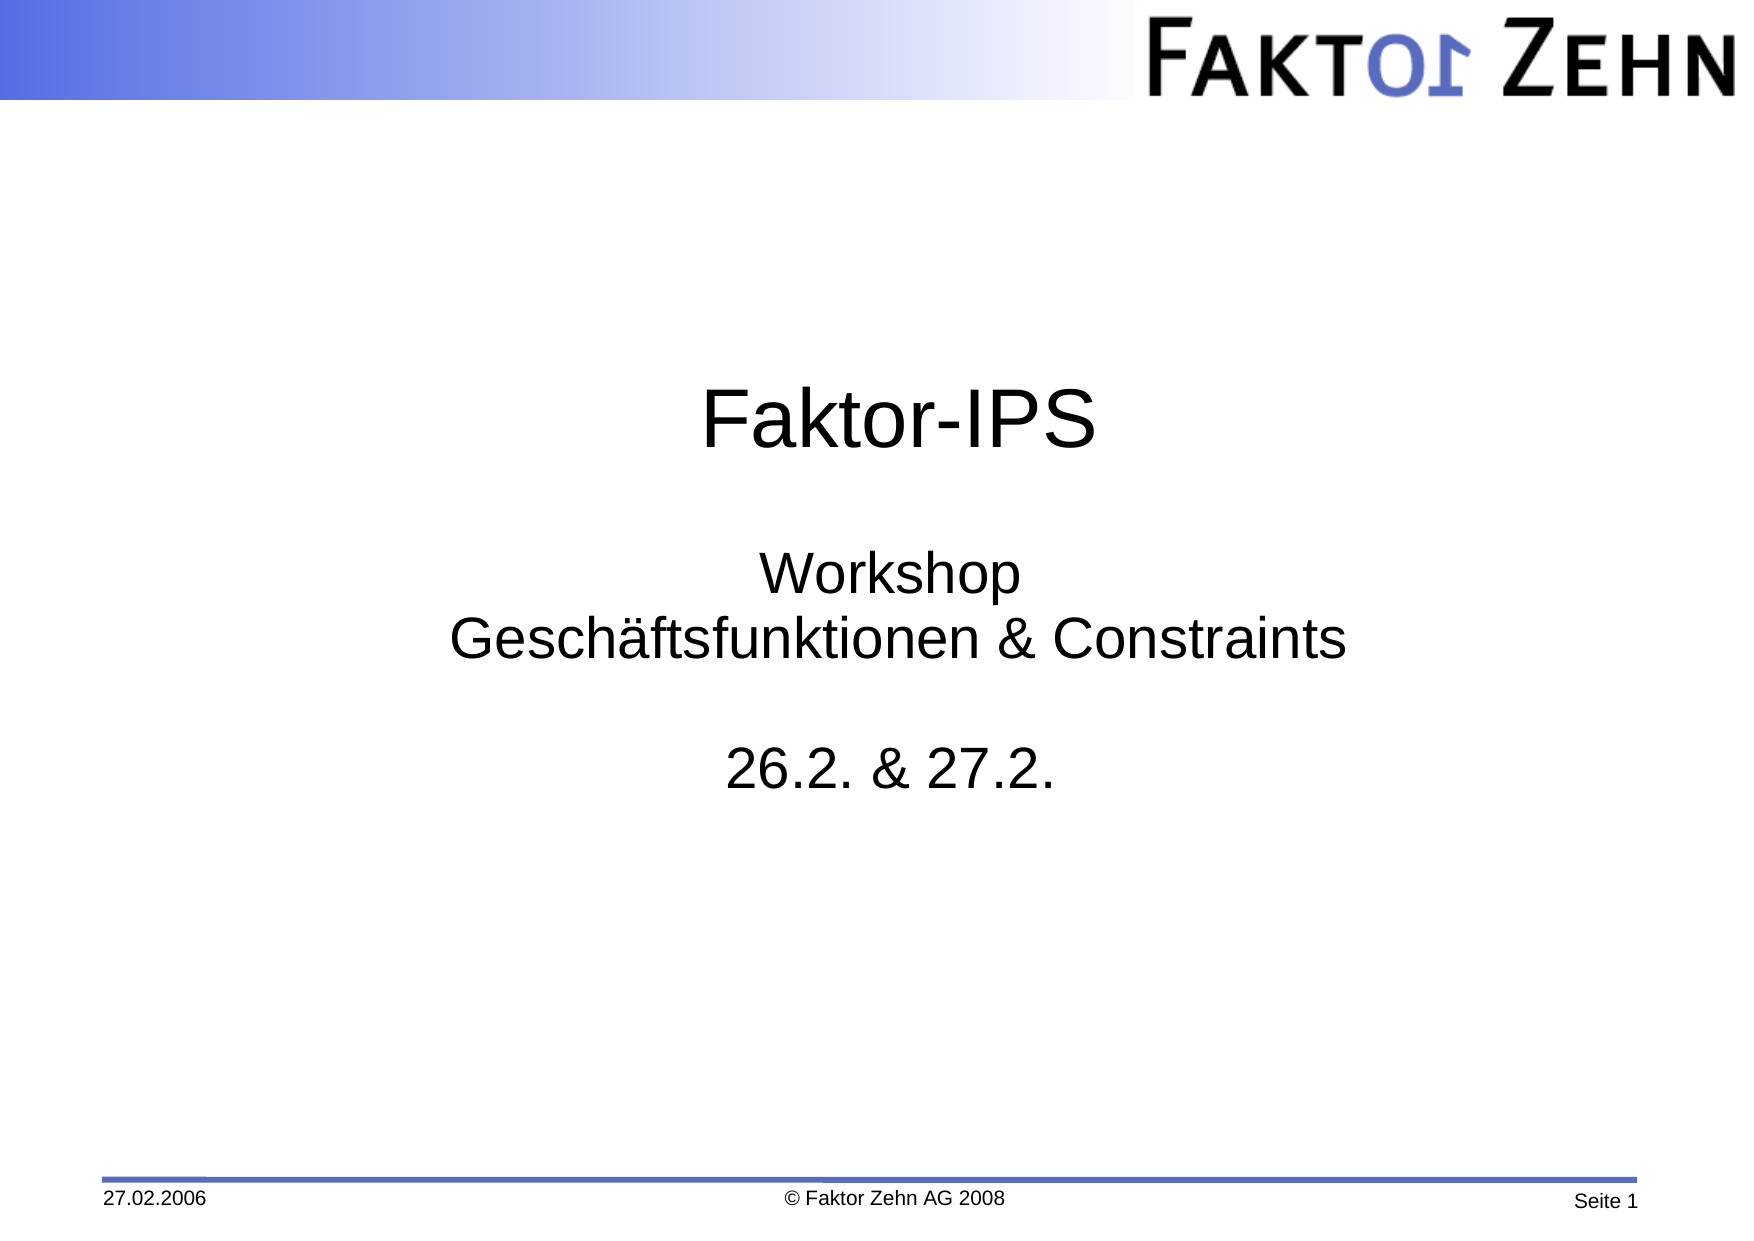

# Faktor-IPS
Workshop
Geschäftsfunktionen & Constraints
26.2. & 27.2.